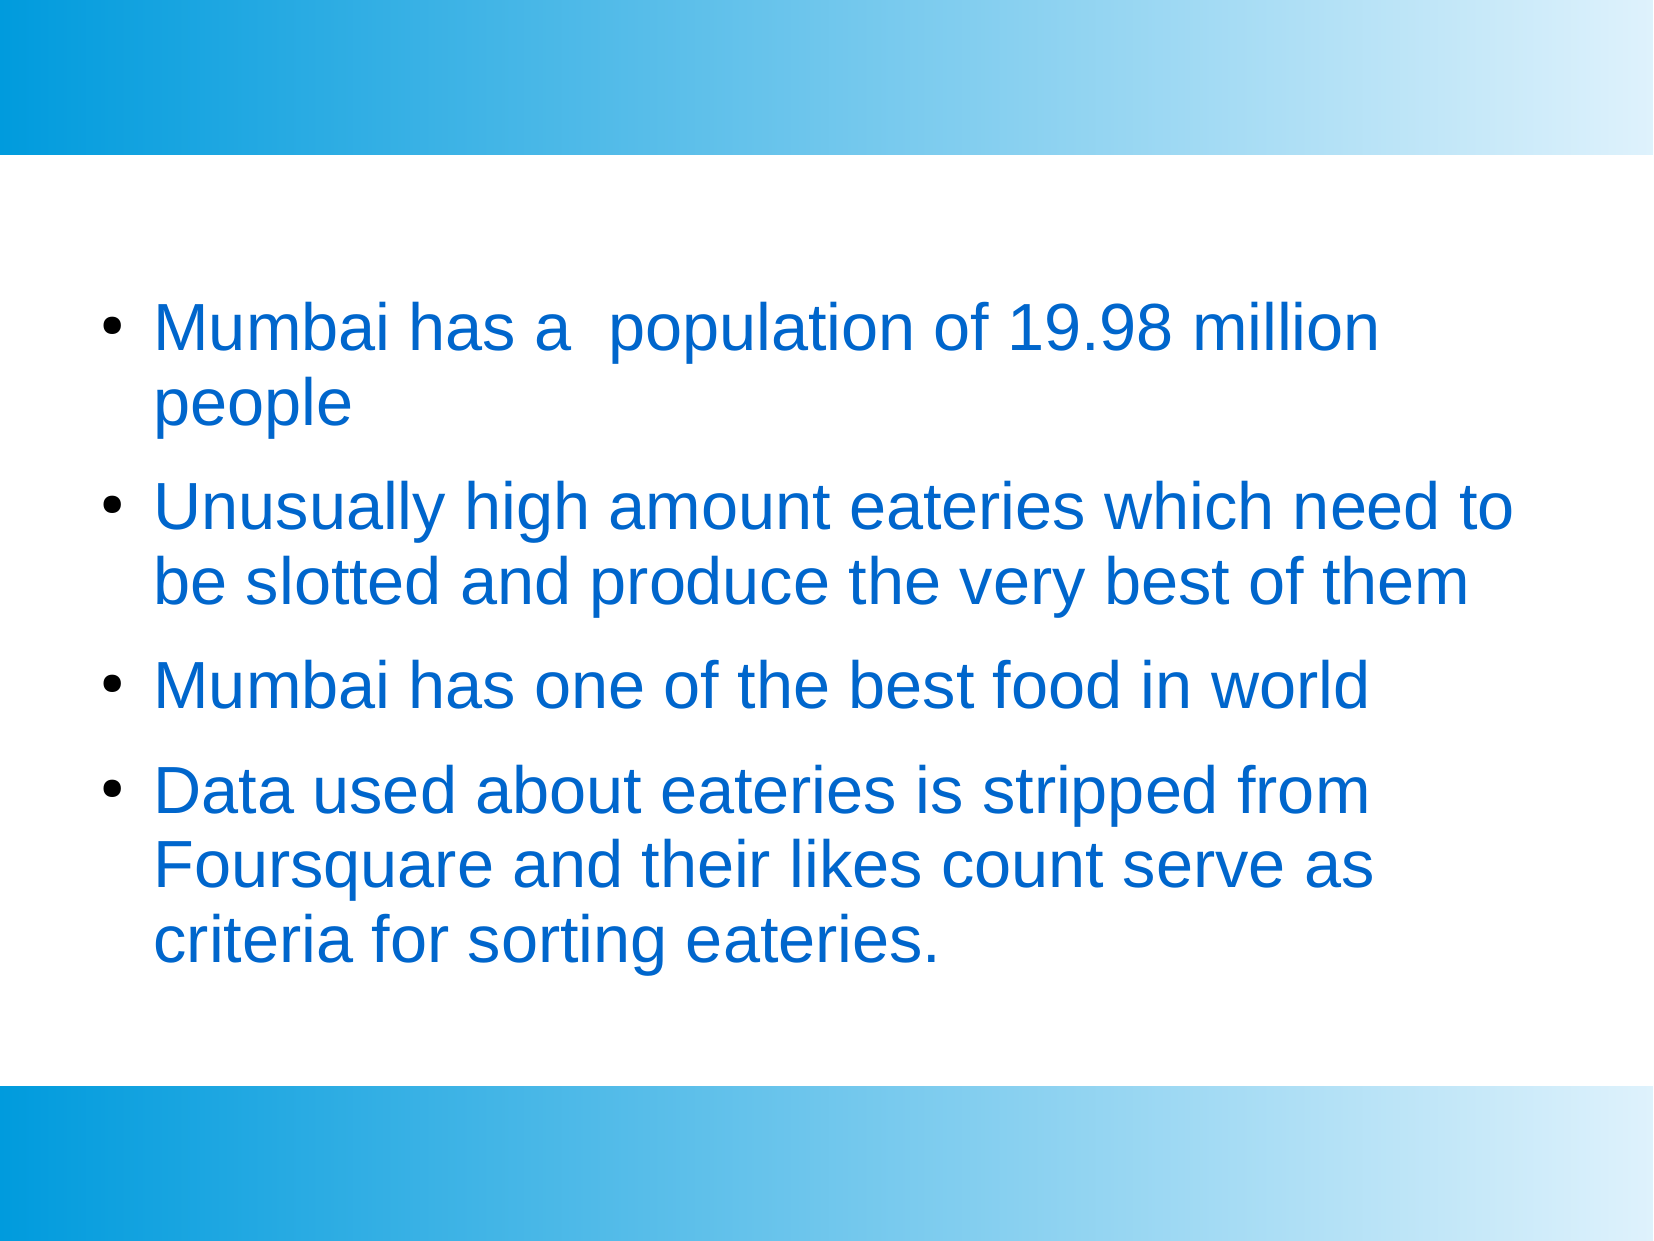

# Mumbai has a population of 19.98 million people
Unusually high amount eateries which need to be slotted and produce the very best of them
Mumbai has one of the best food in world
Data used about eateries is stripped from Foursquare and their likes count serve as criteria for sorting eateries.